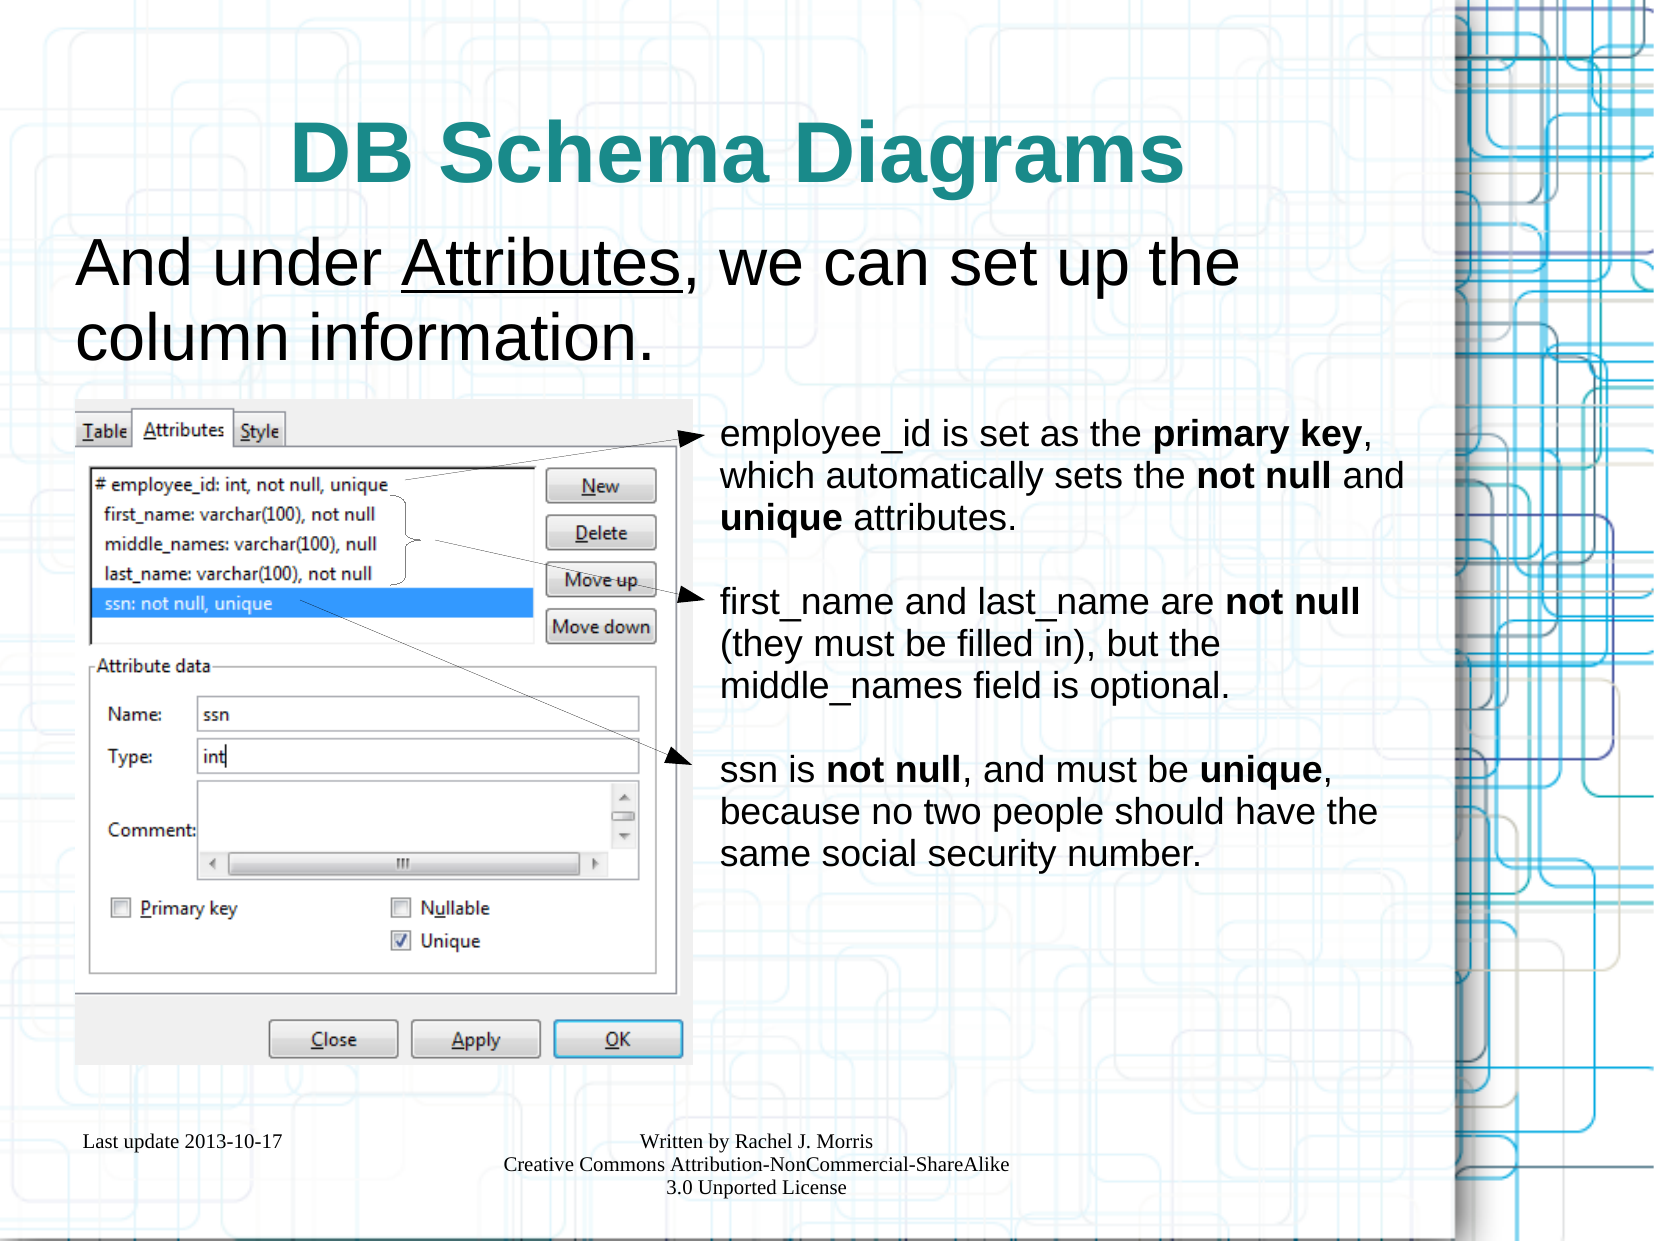

# DB Schema Diagrams
And under Attributes, we can set up the column information.
employee_id is set as the primary key,
which automatically sets the not null and
unique attributes.
first_name and last_name are not null
(they must be filled in), but the
middle_names field is optional.
ssn is not null, and must be unique,
because no two people should have the
same social security number.